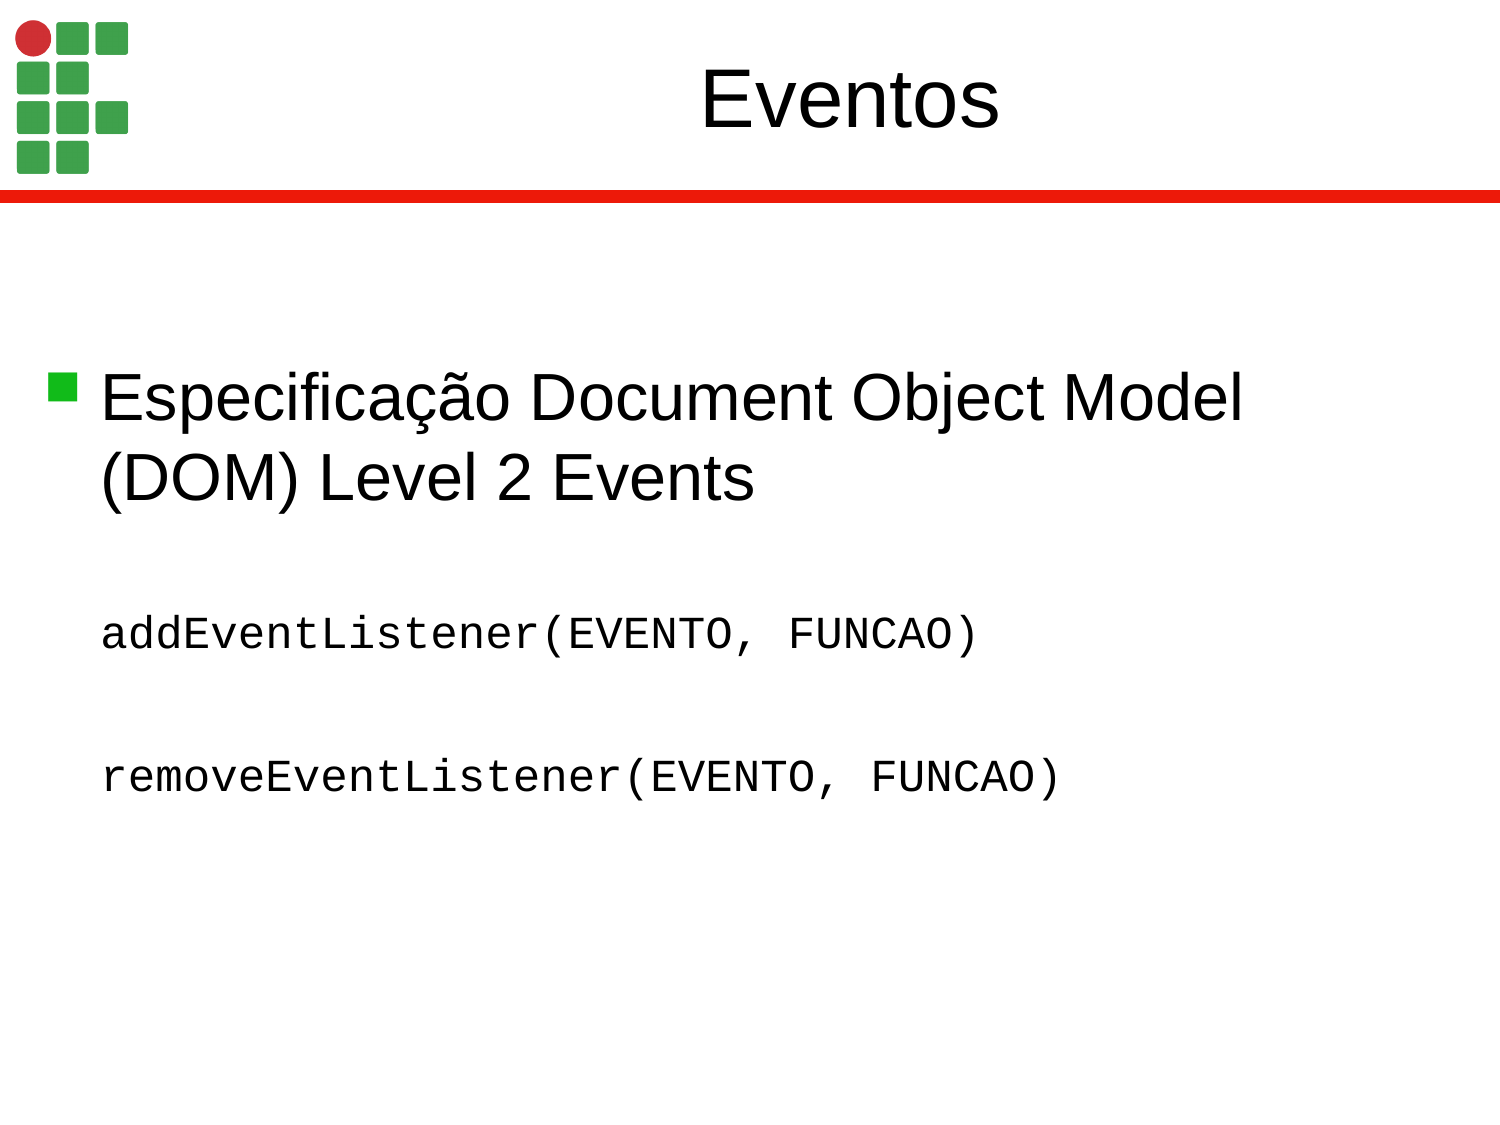

# Eventos
Especificação Document Object Model (DOM) Level 2 Events
addEventListener(EVENTO, FUNCAO)
removeEventListener(EVENTO, FUNCAO)